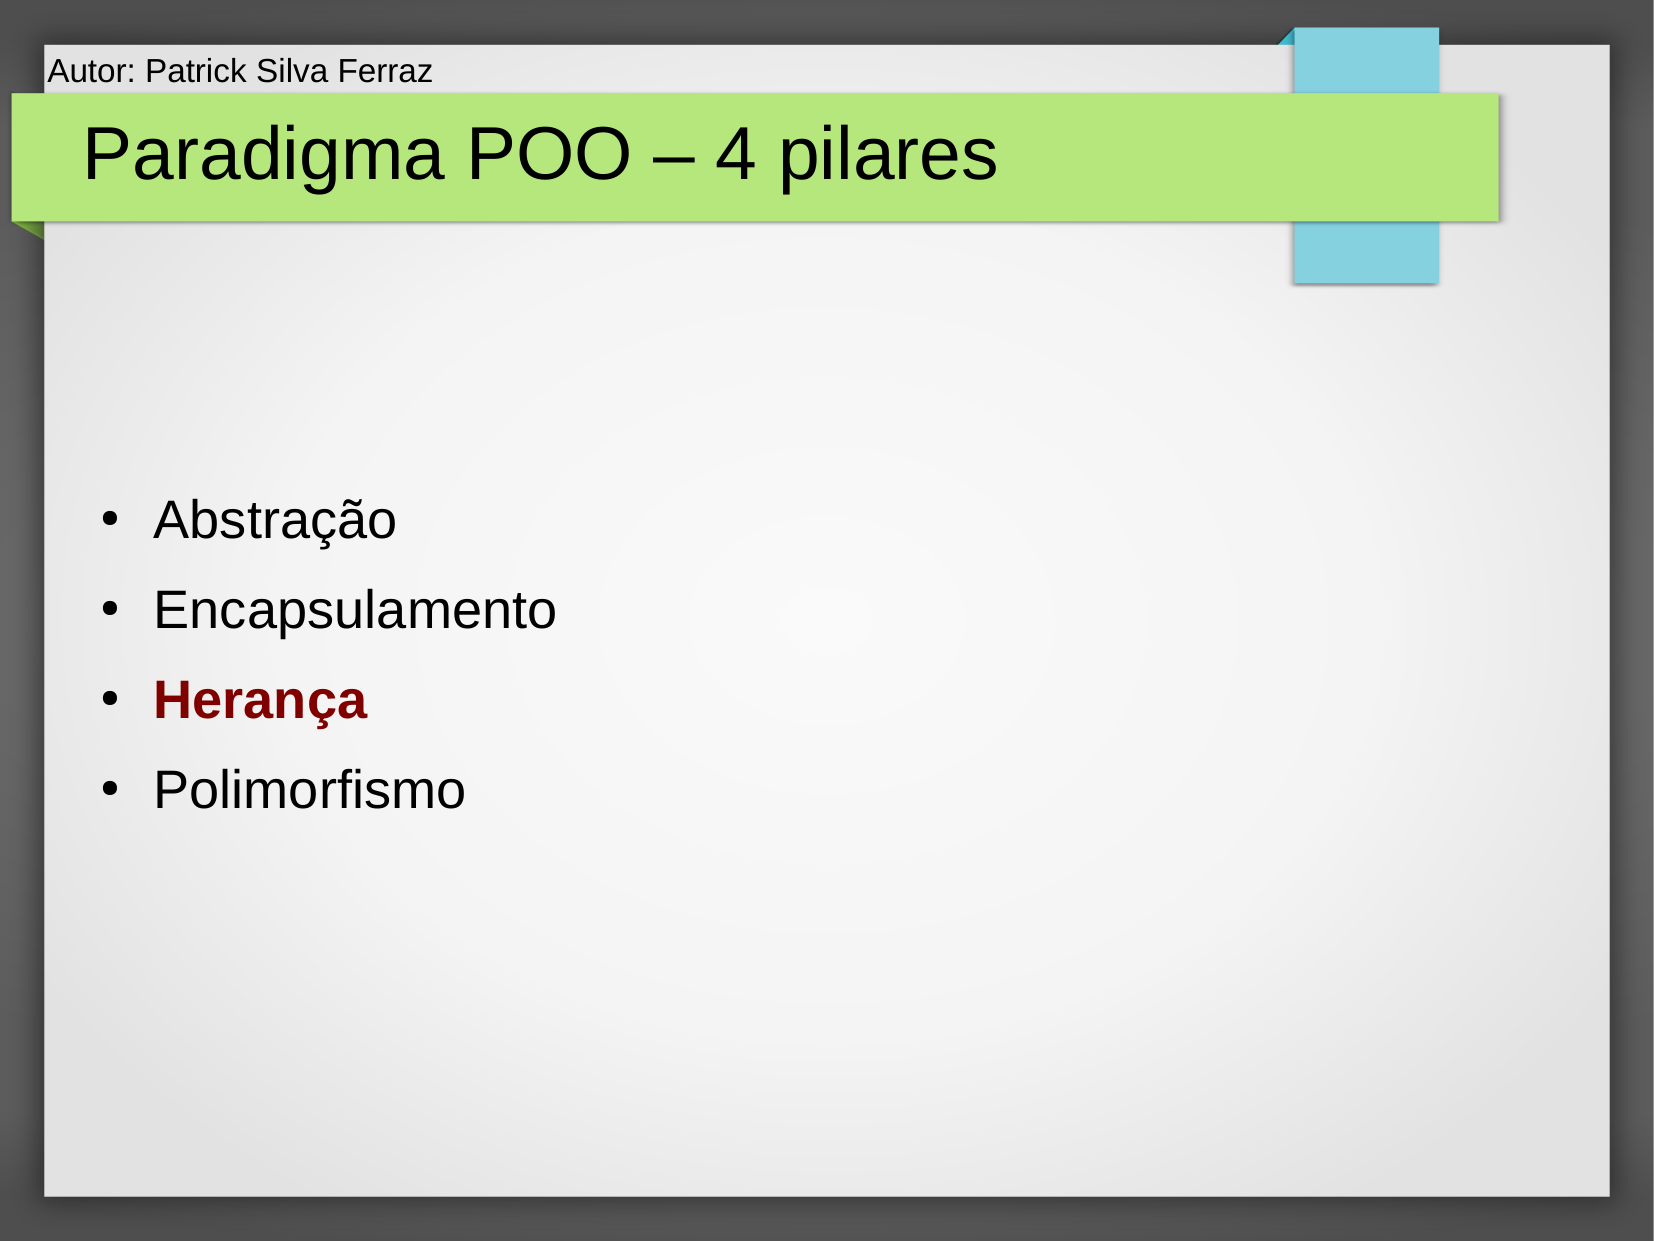

Autor: Patrick Silva Ferraz
# Paradigma POO – 4 pilares
Abstração
Encapsulamento
Herança
Polimorfismo